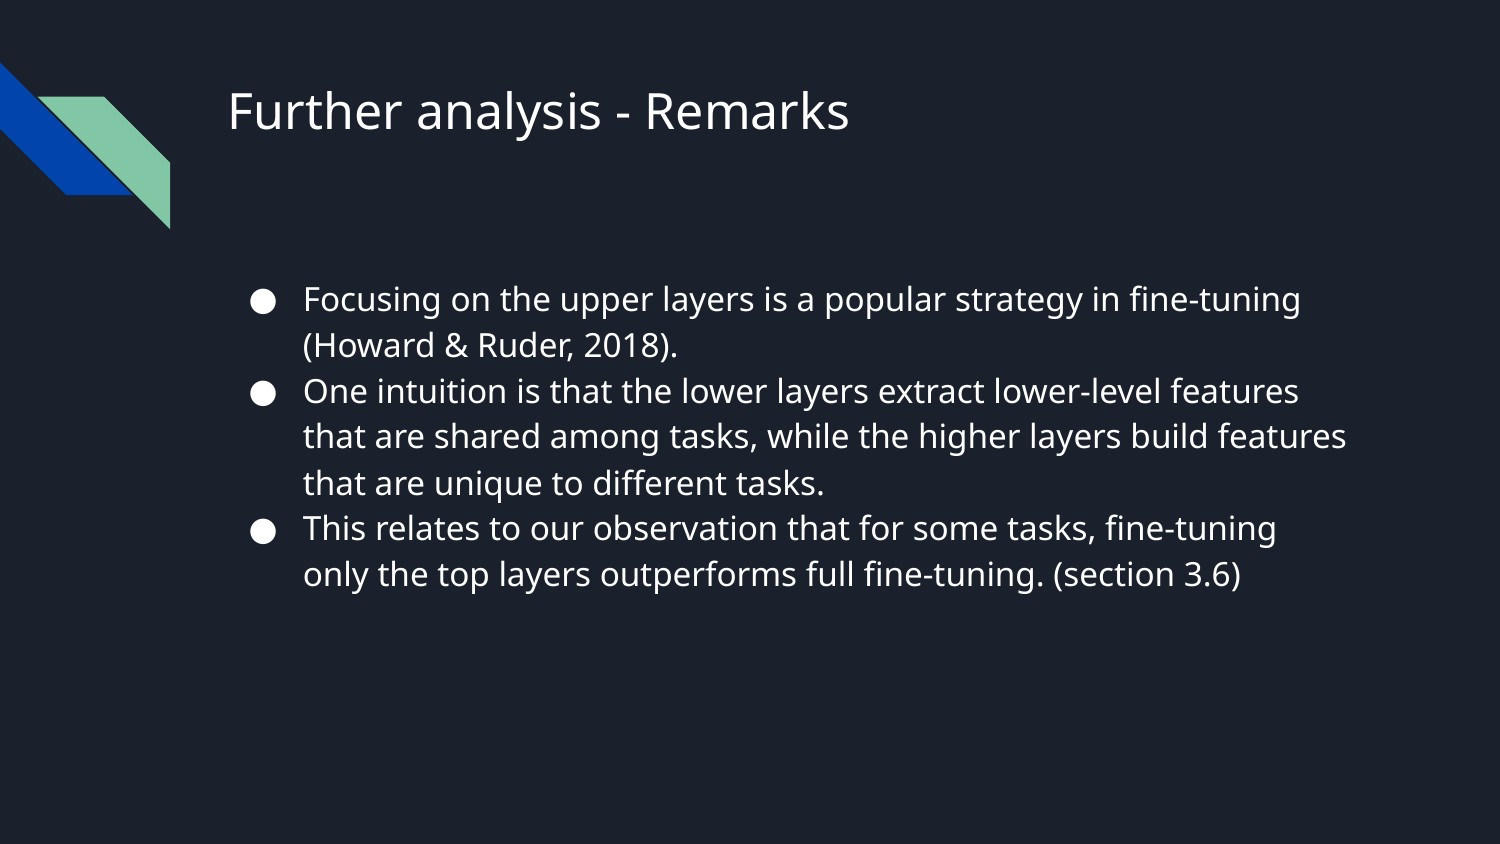

# Further analysis - Remarks
Focusing on the upper layers is a popular strategy in fine-tuning (Howard & Ruder, 2018).
One intuition is that the lower layers extract lower-level features that are shared among tasks, while the higher layers build features that are unique to different tasks.
This relates to our observation that for some tasks, fine-tuning only the top layers outperforms full fine-tuning. (section 3.6)